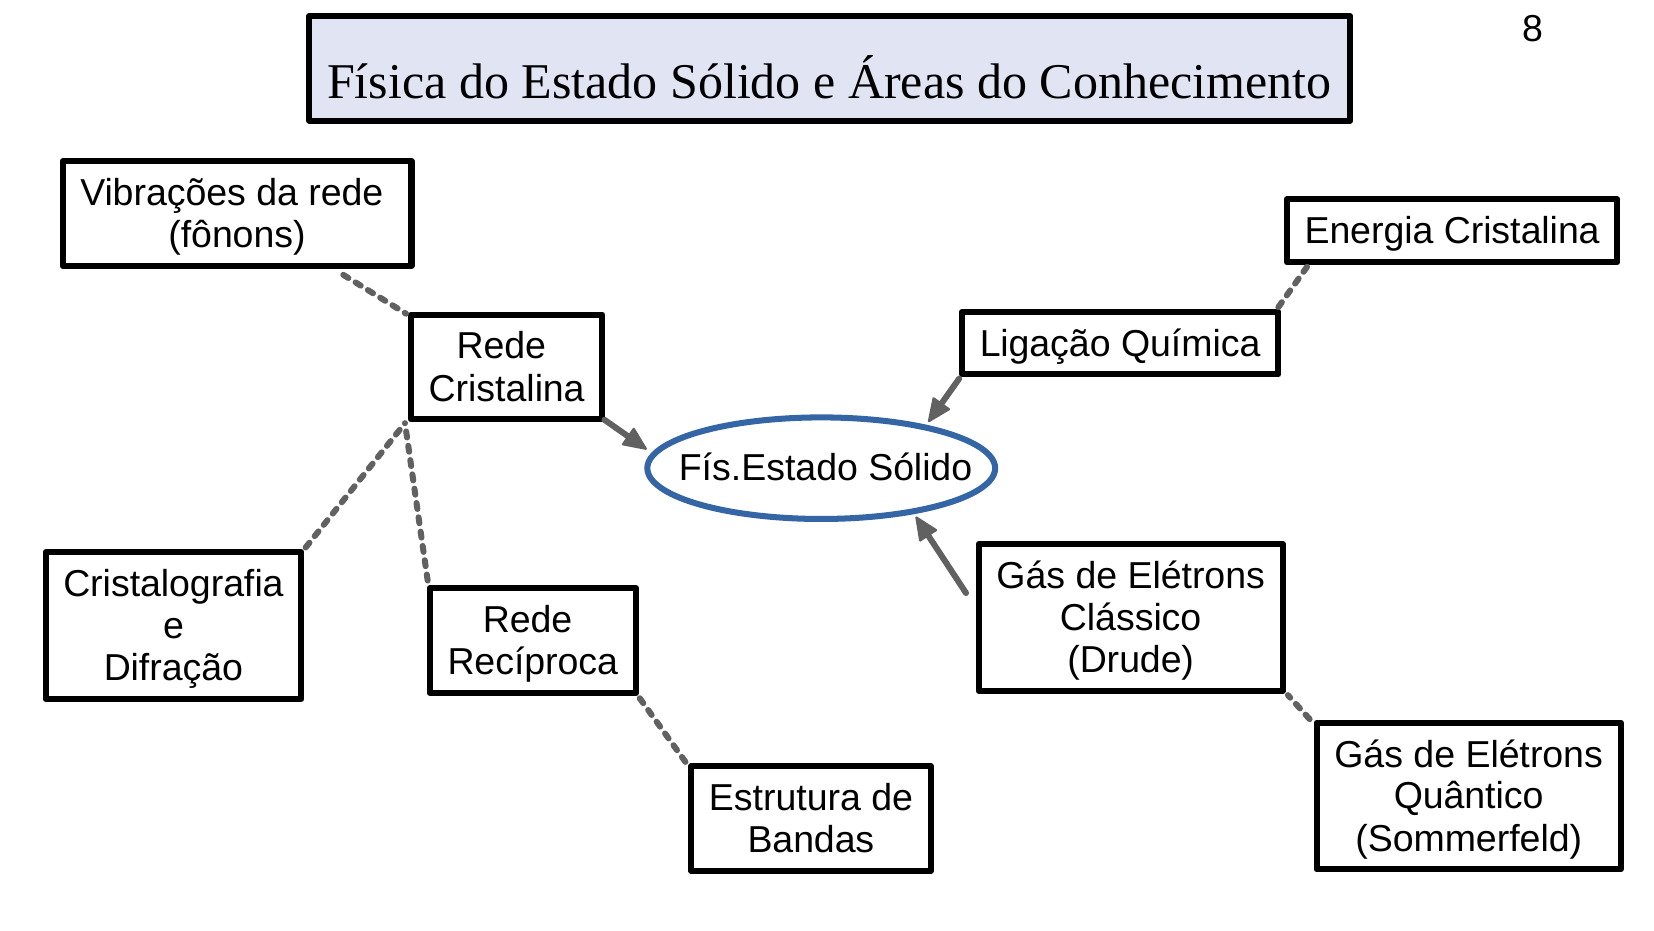

Física do Estado Sólido e Áreas do Conhecimento
Vibrações da rede
(fônons)
Energia Cristalina
Ligação Química
Rede
Cristalina
Fís.Estado Sólido
Gás de Elétrons
Clássico
(Drude)
Cristalografia
e
Difração
Rede
Recíproca
Gás de Elétrons
Quântico
(Sommerfeld)
Estrutura de
Bandas